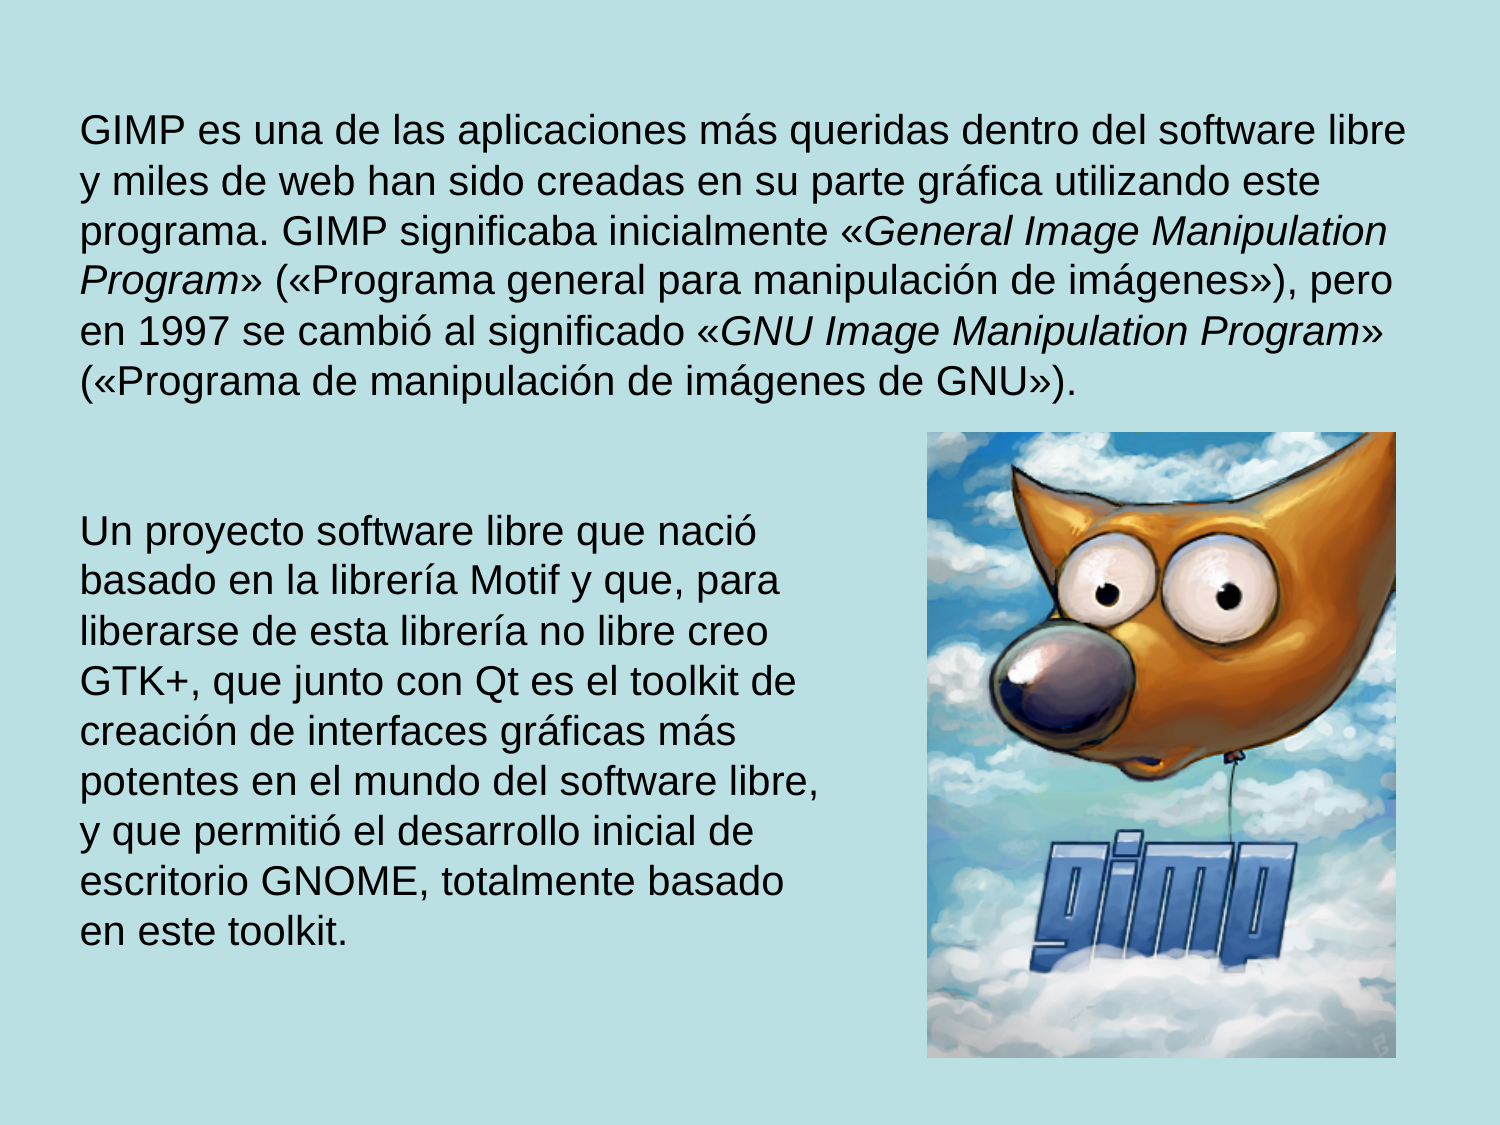

# GIMP es una de las aplicaciones más queridas dentro del software libre y miles de web han sido creadas en su parte gráfica utilizando este programa. GIMP significaba inicialmente «General Image Manipulation Program» («Programa general para manipulación de imágenes»), pero en 1997 se cambió al significado «GNU Image Manipulation Program» («Programa de manipulación de imágenes de GNU»). Un proyecto software libre que nació basado en la librería Motif y que, para liberarse de esta librería no libre creo GTK+, que junto con Qt es el toolkit de creación de interfaces gráficas más potentes en el mundo del software libre, y que permitió el desarrollo inicial de escritorio GNOME, totalmente basado en este toolkit.